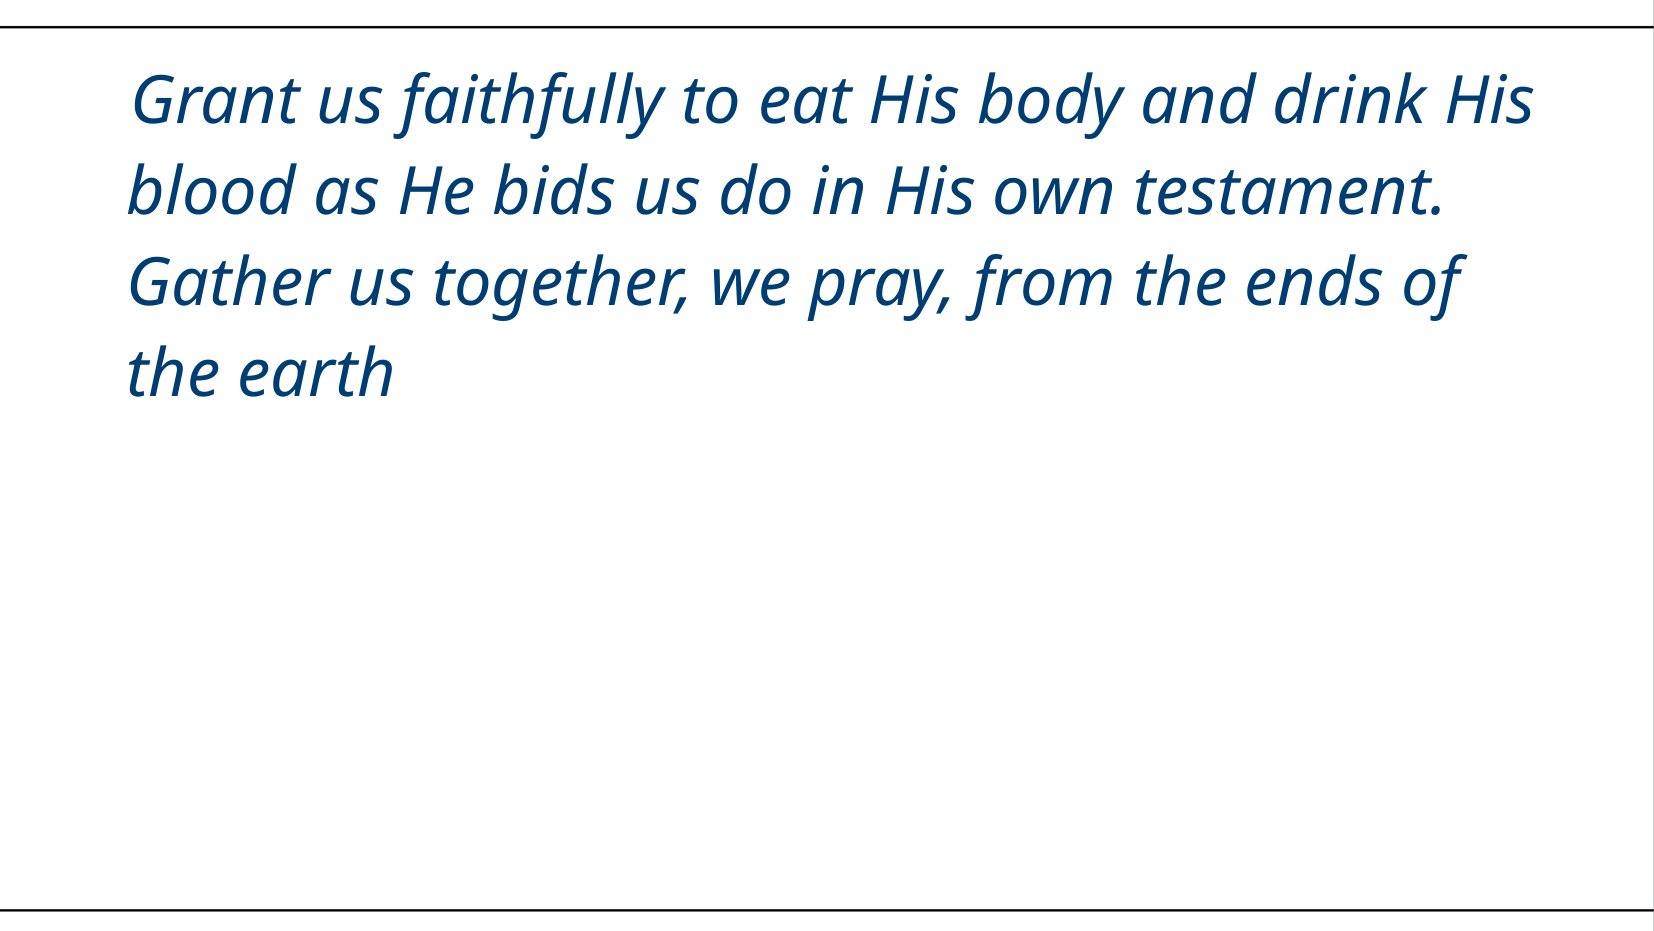

Grant us faithfully to eat His body and drink His
 blood as He bids us do in His own testament.
 Gather us together, we pray, from the ends of
 the earth